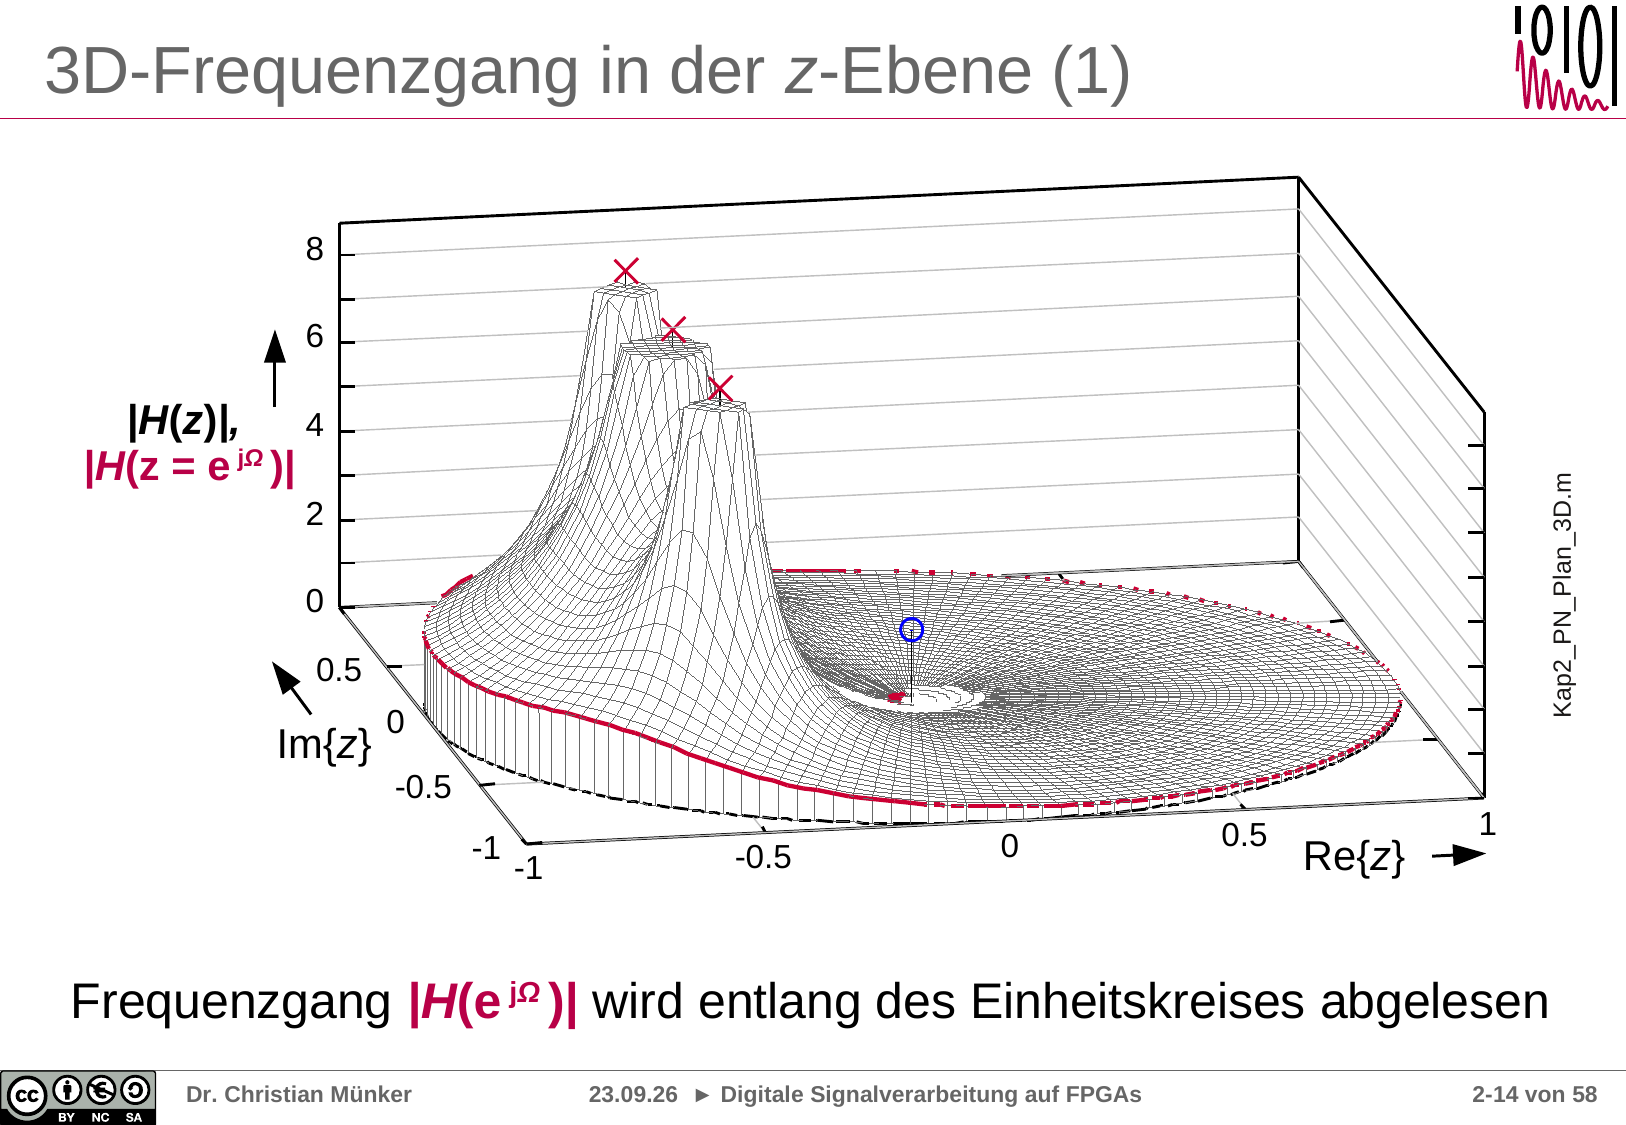

# 3D-Frequenzgang in der z-Ebene (1)
8
6
|H(z)|, |H(z = e jΩ )|
4
2
Kap2_PN_Plan_3D.m
0
0.5
0
Im{z}
-0.5
1
0.5
0
-1
Re{z}
-0.5
-1
Frequenzgang |H(e jΩ )| wird entlang des Einheitskreises abgelesen